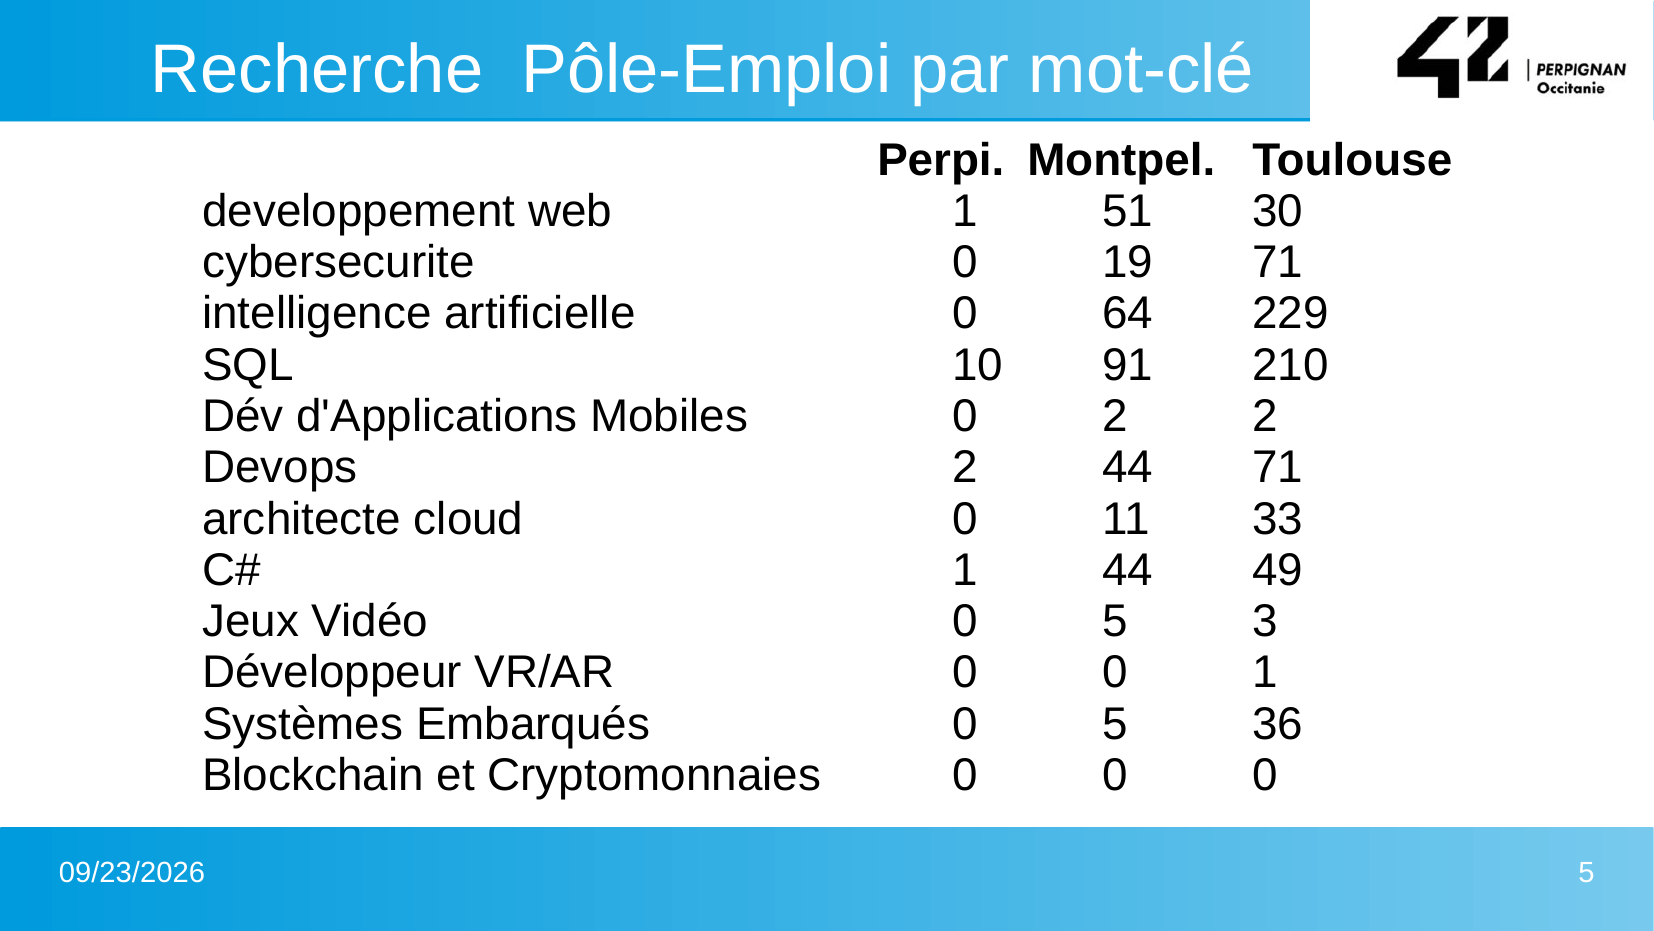

# Recherche Pôle-Emploi par mot-clé
									Perpi.	Montpel.	Toulouse
developpement web					1		51		30
cybersecurite							0		19		71
intelligence artificielle					0		64		229
SQL									10		91		210
Dév d'Applications Mobiles			0		2		2
Devops								2		44		71
architecte cloud						0		11		33
C#										1		44		49
Jeux Vidéo							0		5		3
Développeur VR/AR					0		0		1
Systèmes Embarqués					0		5		36
Blockchain et Cryptomonnaies		0		0		0
5